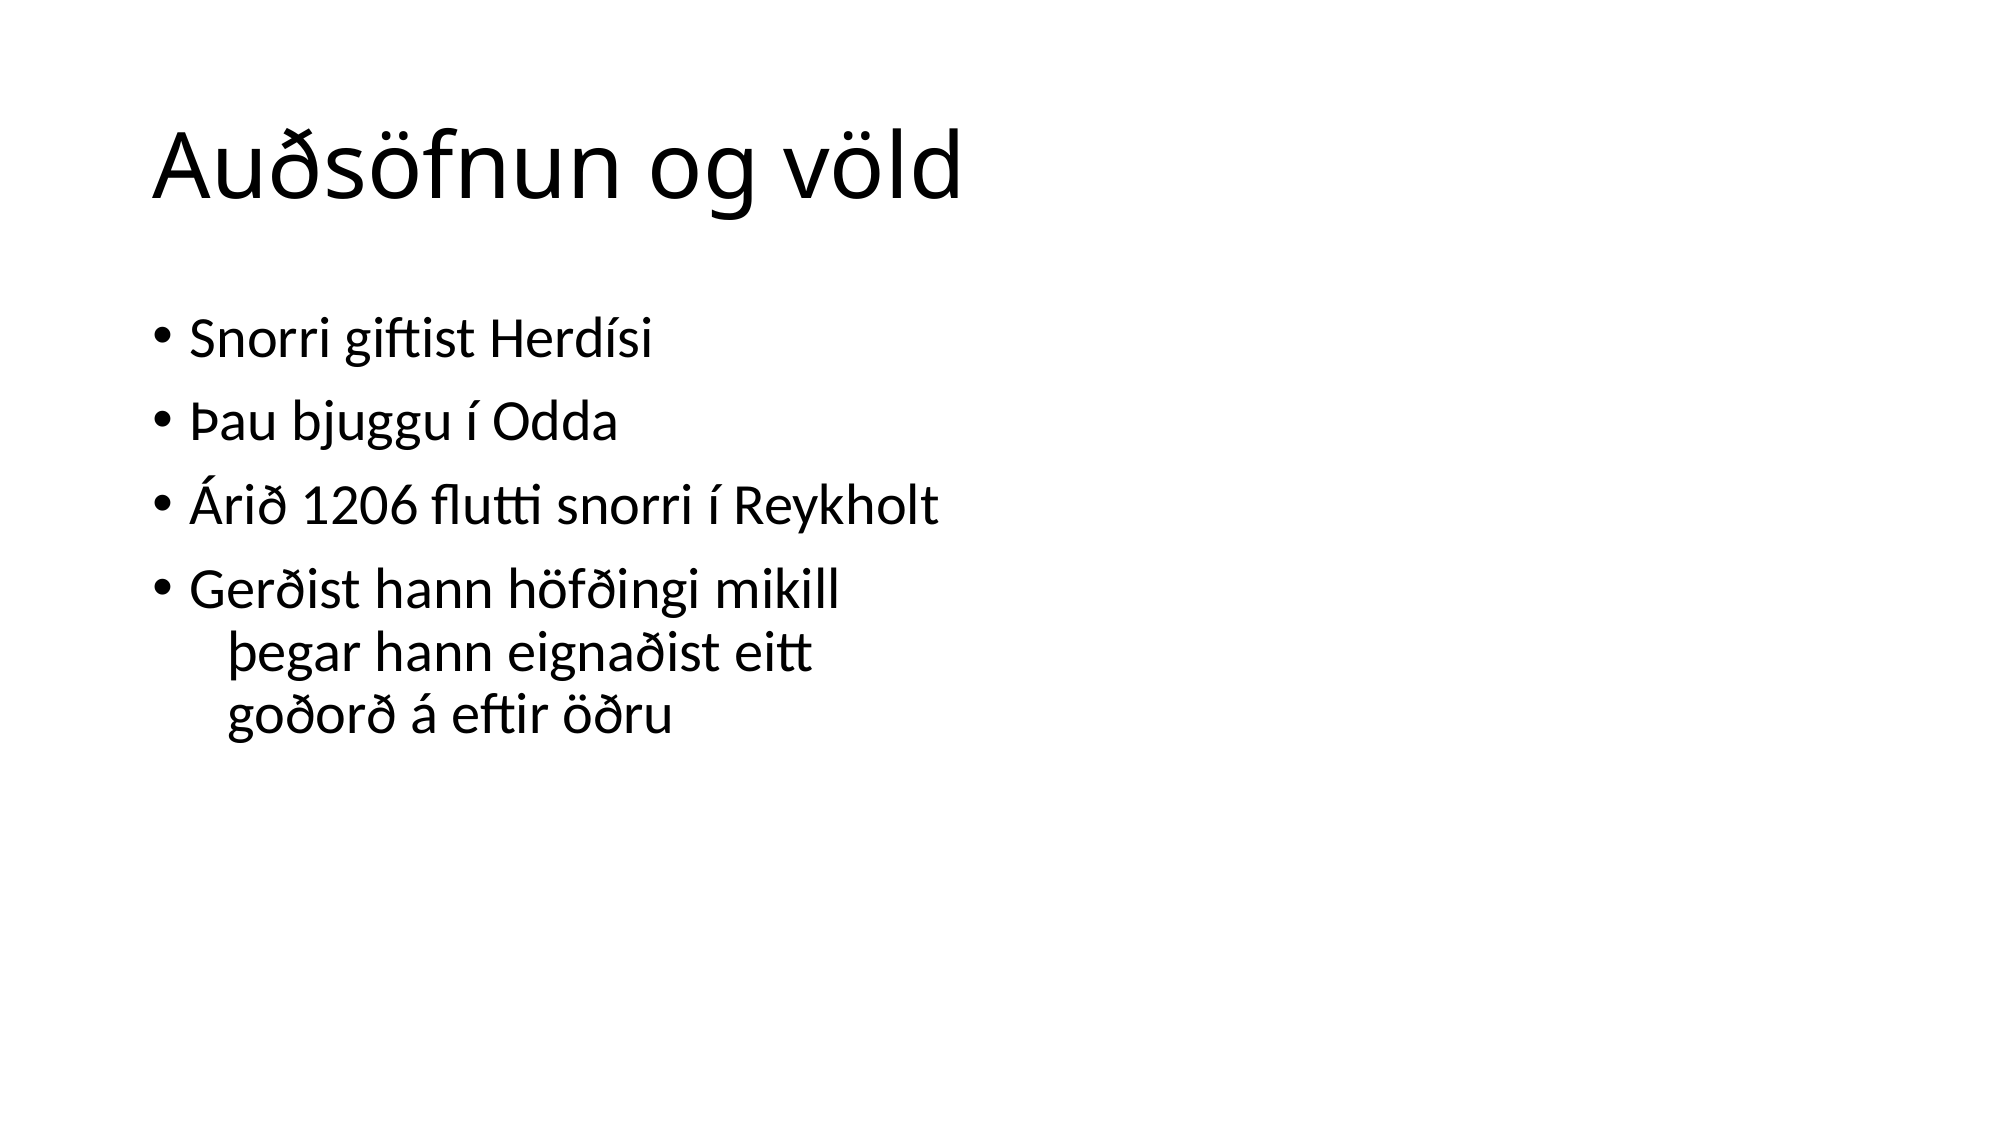

# Auðsöfnun og völd
Snorri giftist Herdísi
Þau bjuggu í Odda
Árið 1206 flutti snorri í Reykholt
Gerðist hann höfðingi mikill þegar hann eignaðist eitt goðorð á eftir öðru